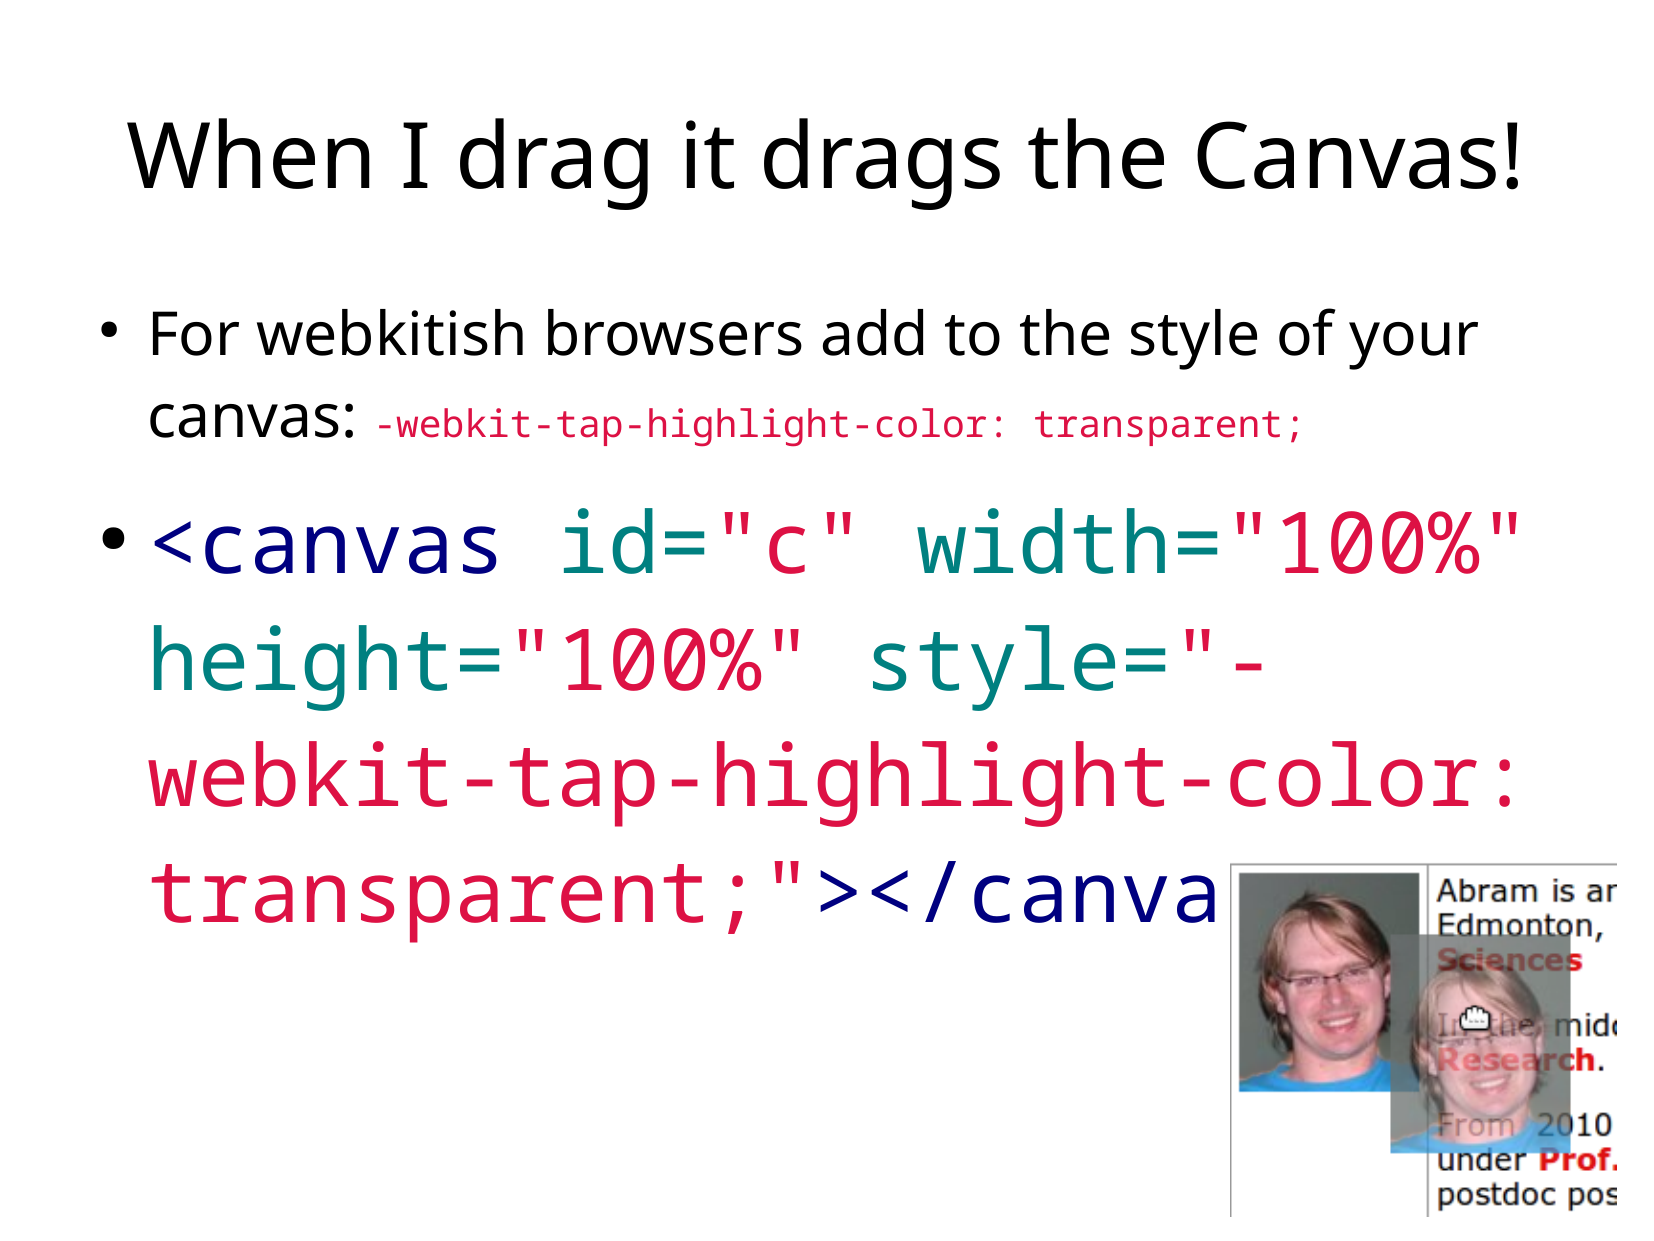

# When I drag it drags the Canvas!
For webkitish browsers add to the style of your canvas: -webkit-tap-highlight-color: transparent;
<canvas id="c" width="100%" height="100%" style="-webkit-tap-highlight-color: transparent;"></canvas>